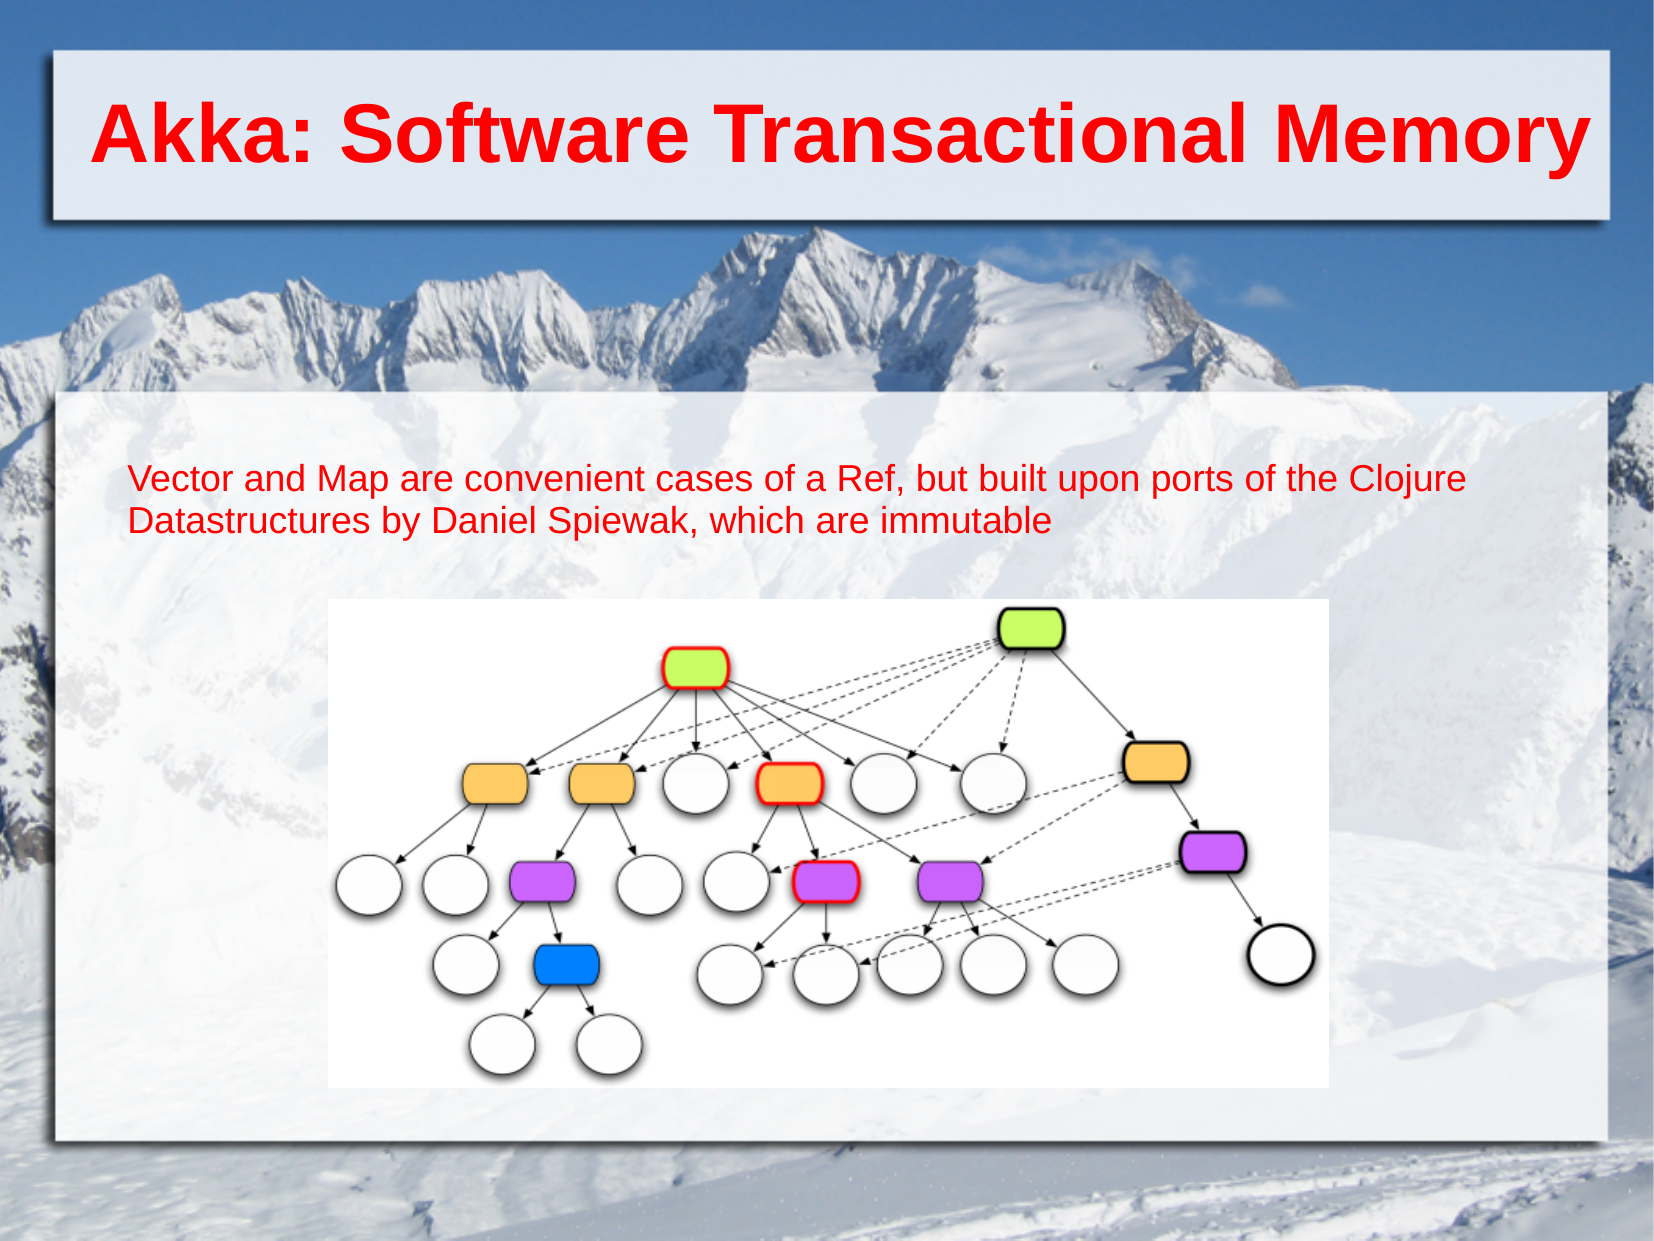

Akka: Software Transactional Memory
Vector and Map are convenient cases of a Ref, but built upon ports of the Clojure
Datastructures by Daniel Spiewak, which are immutable